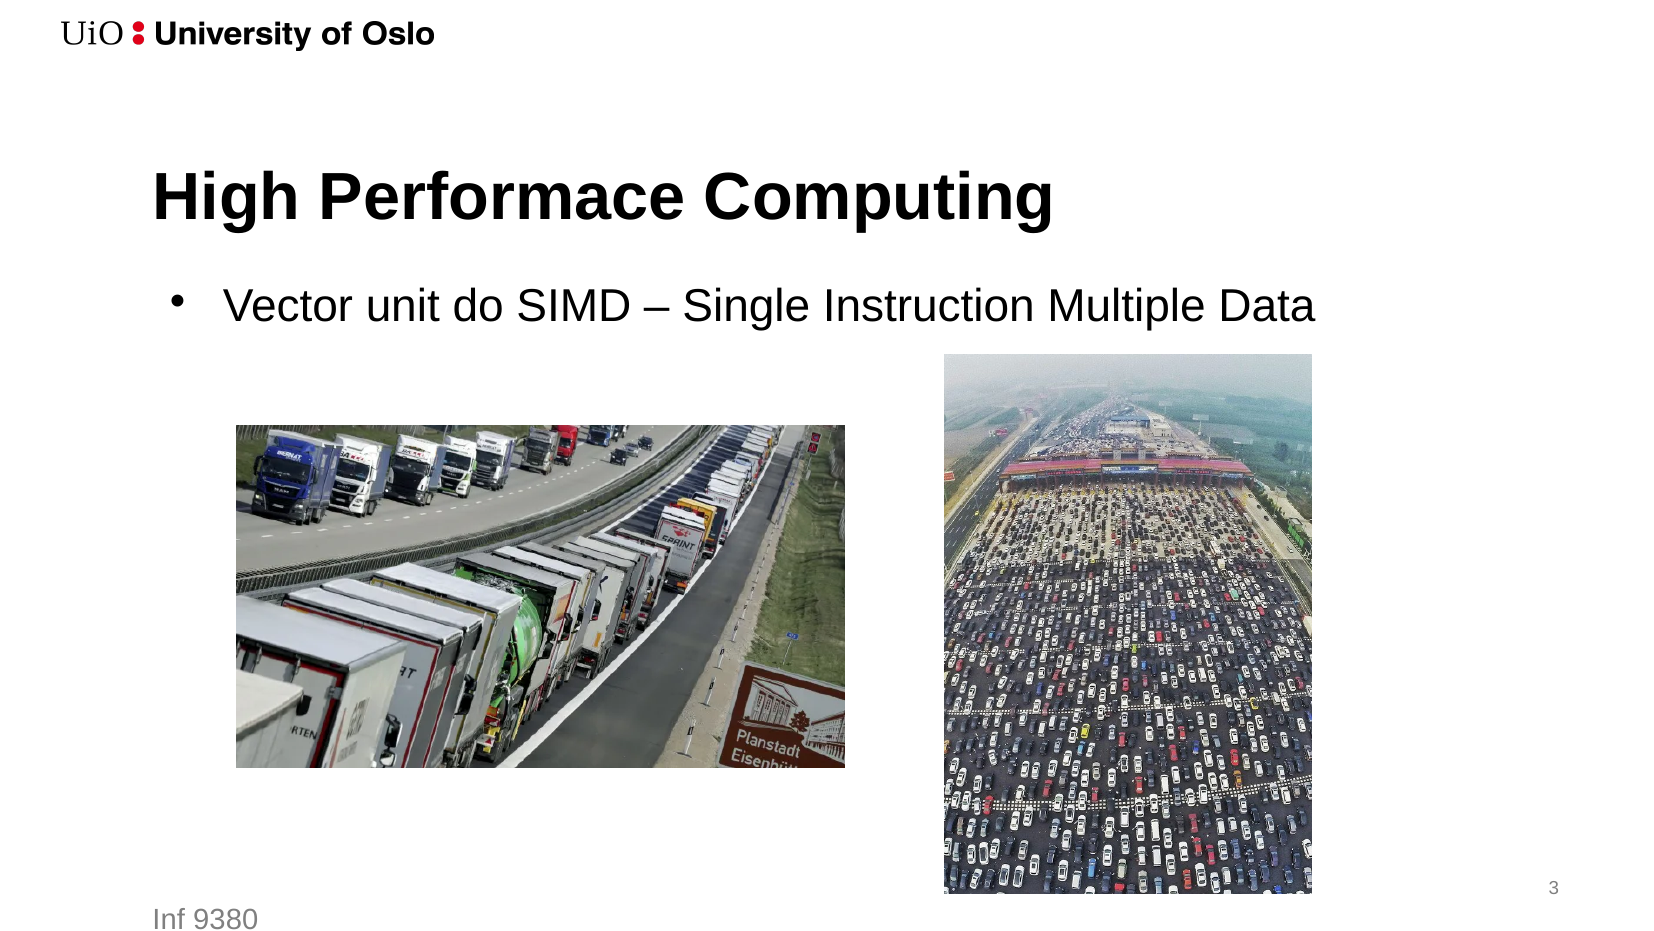

High Performace Computing
Vector unit do SIMD – Single Instruction Multiple Data
Inf 9380